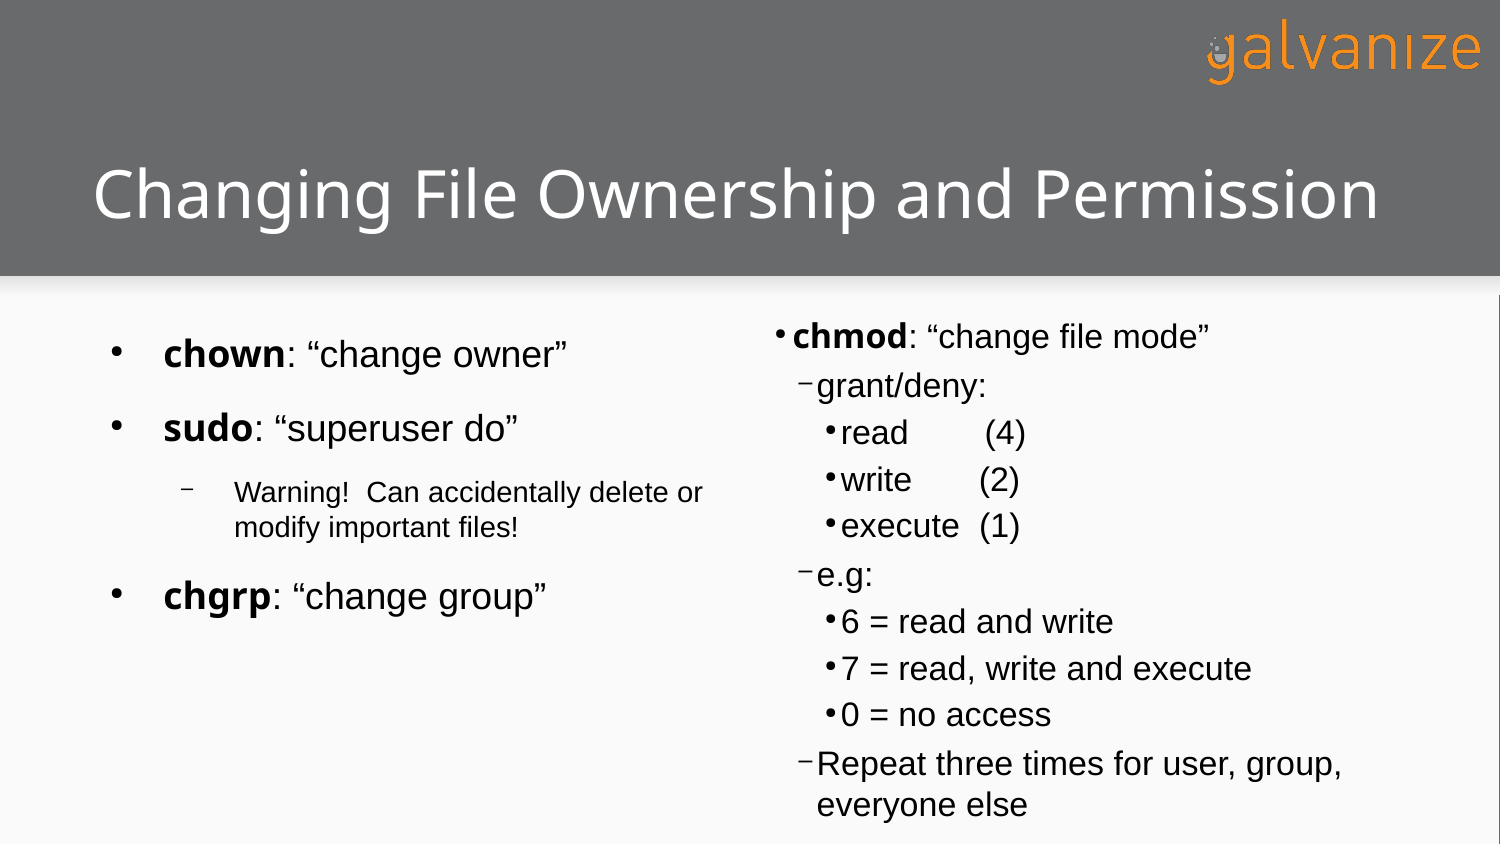

# Changing File Ownership and Permission
chown: “change owner”
sudo: “superuser do”
Warning! Can accidentally delete or modify important files!
chgrp: “change group”
chmod: “change file mode”
grant/deny:
read (4)
write (2)
execute (1)
e.g:
6 = read and write
7 = read, write and execute
0 = no access
Repeat three times for user, group, everyone else